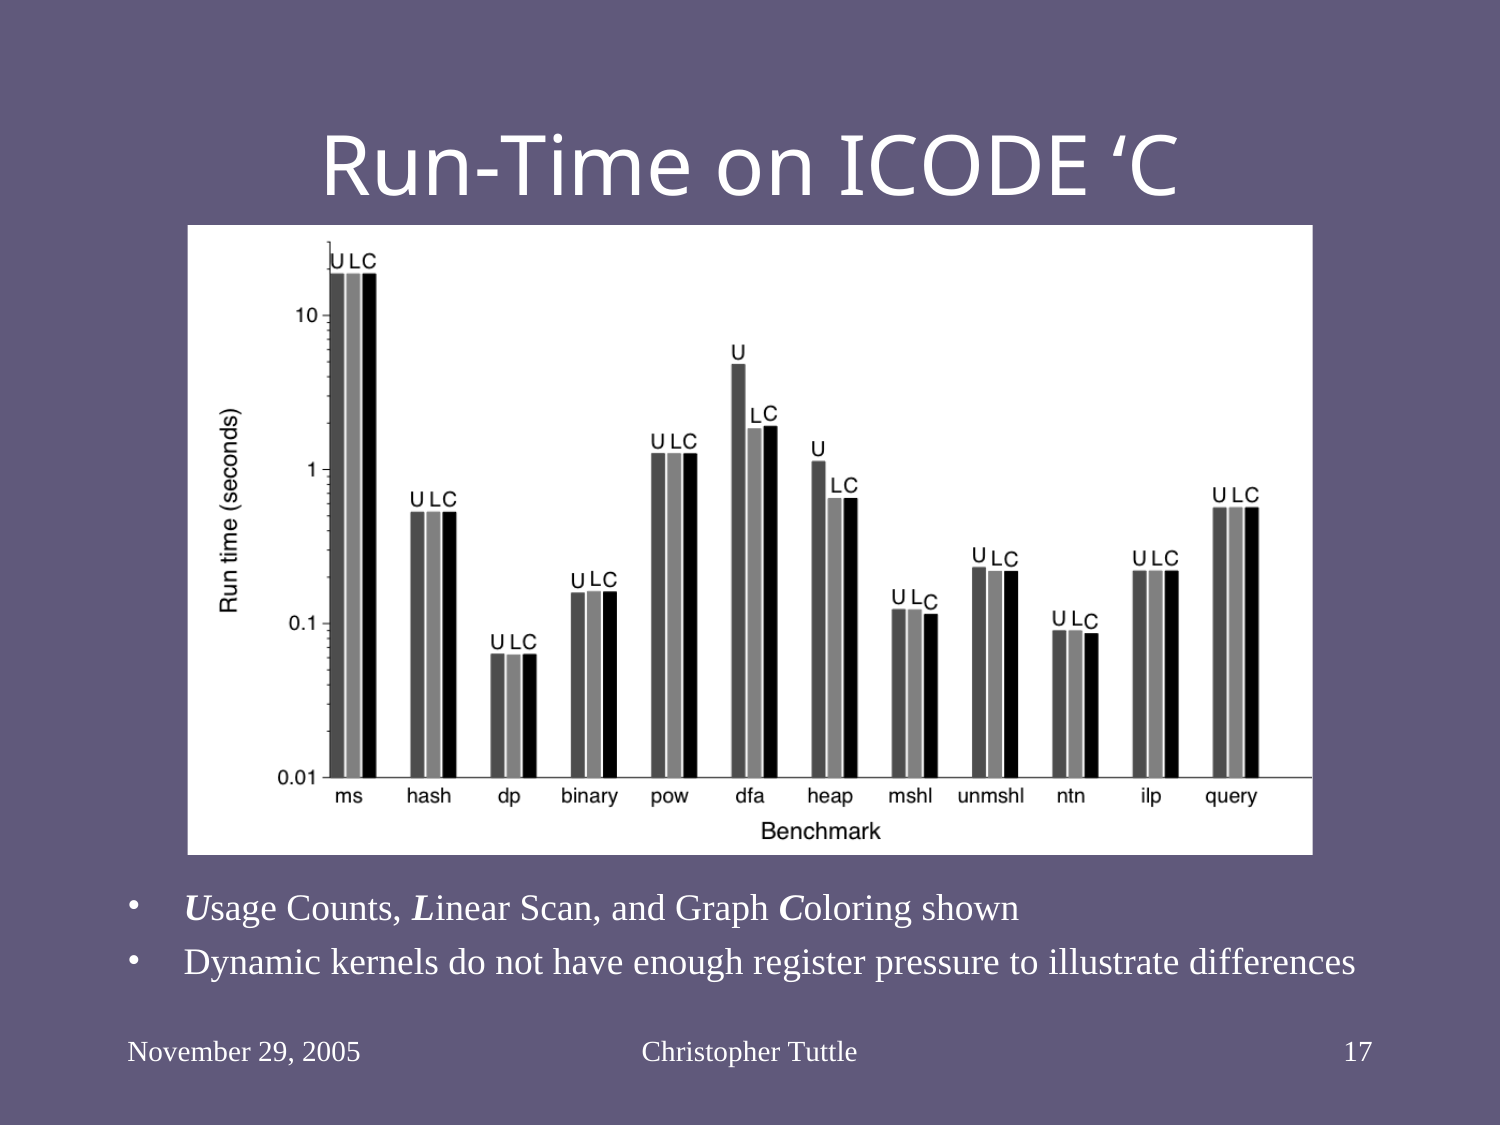

# Run-Time on ICODE ‘C
Usage Counts, Linear Scan, and Graph Coloring shown
Dynamic kernels do not have enough register pressure to illustrate differences
November 29, 2005
Christopher Tuttle
17